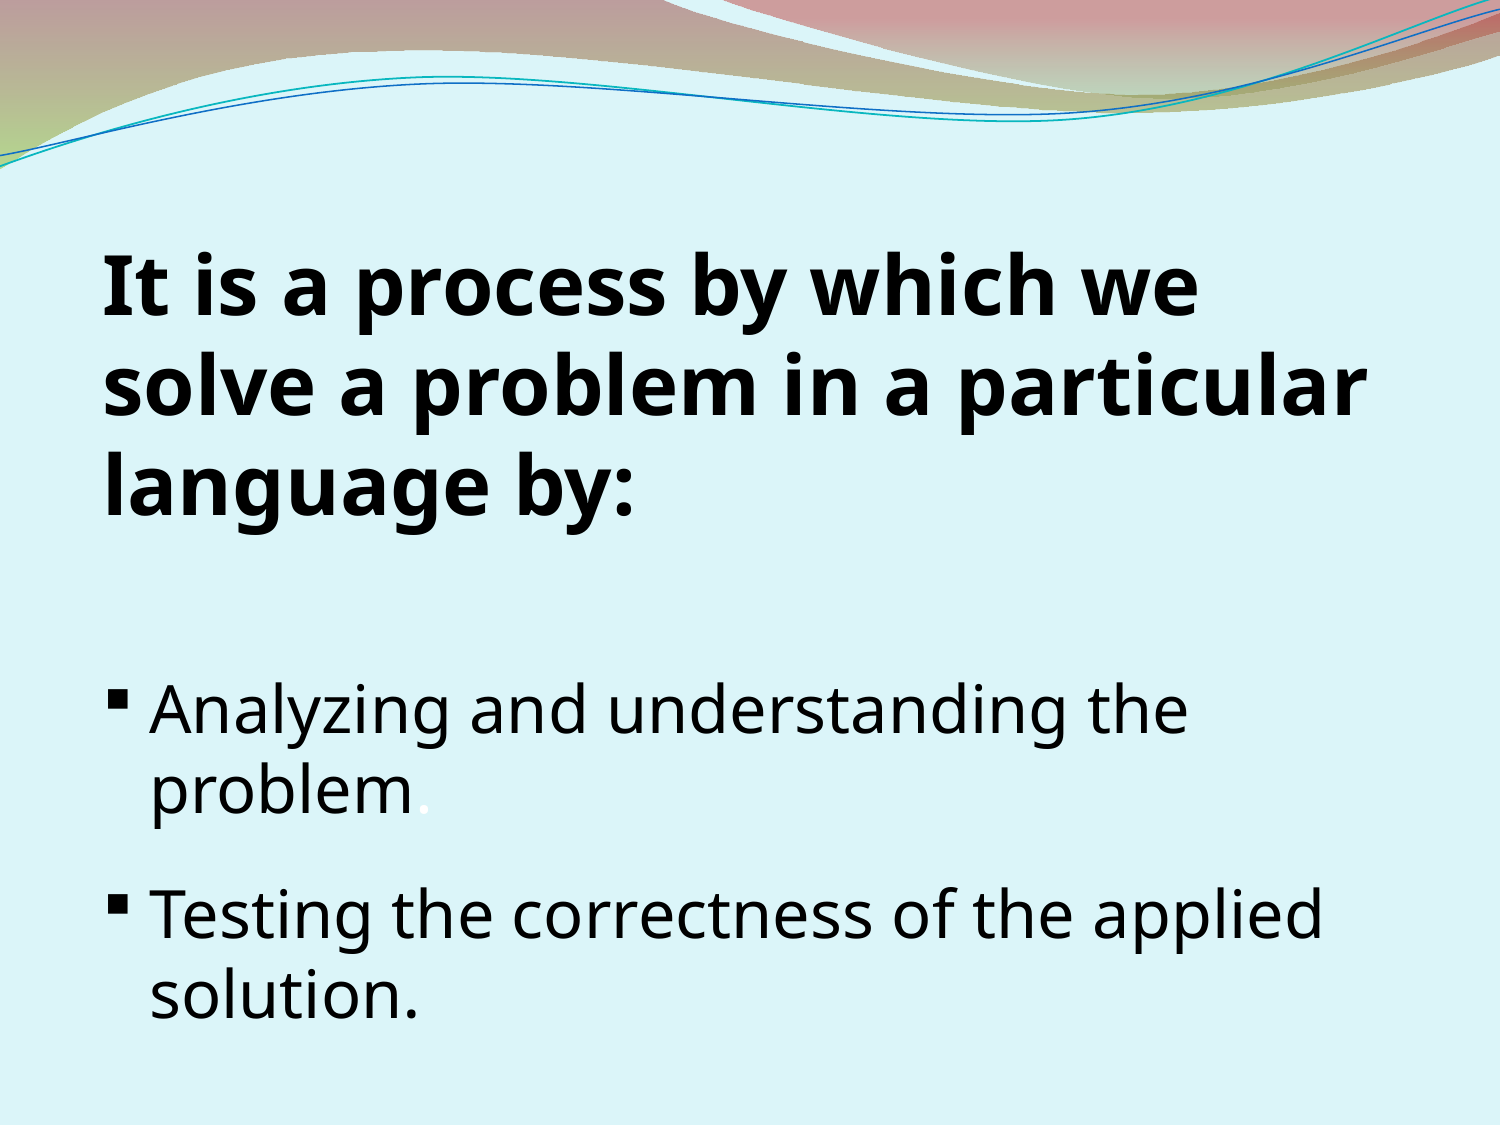

It is a process by which we solve a problem in a particular language by:
Analyzing and understanding the problem.
Testing the correctness of the applied solution.